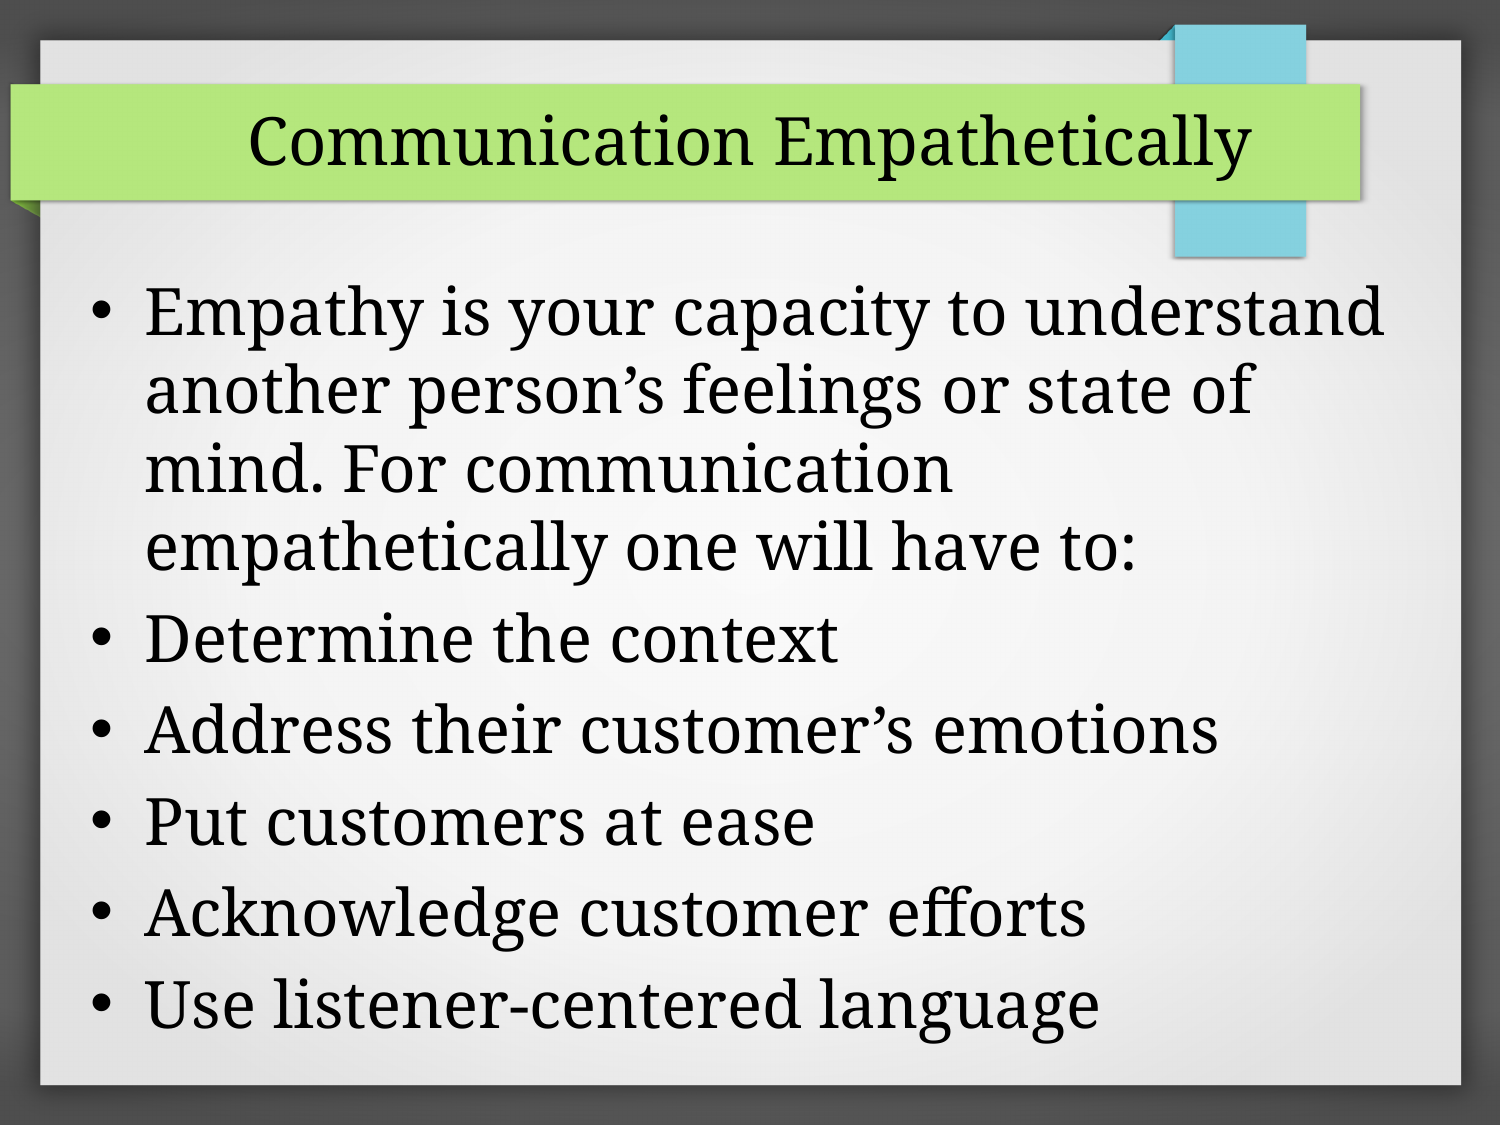

# Communication Empathetically
Empathy is your capacity to understand another person’s feelings or state of mind. For communication empathetically one will have to:
Determine the context
Address their customer’s emotions
Put customers at ease
Acknowledge customer efforts
Use listener-centered language